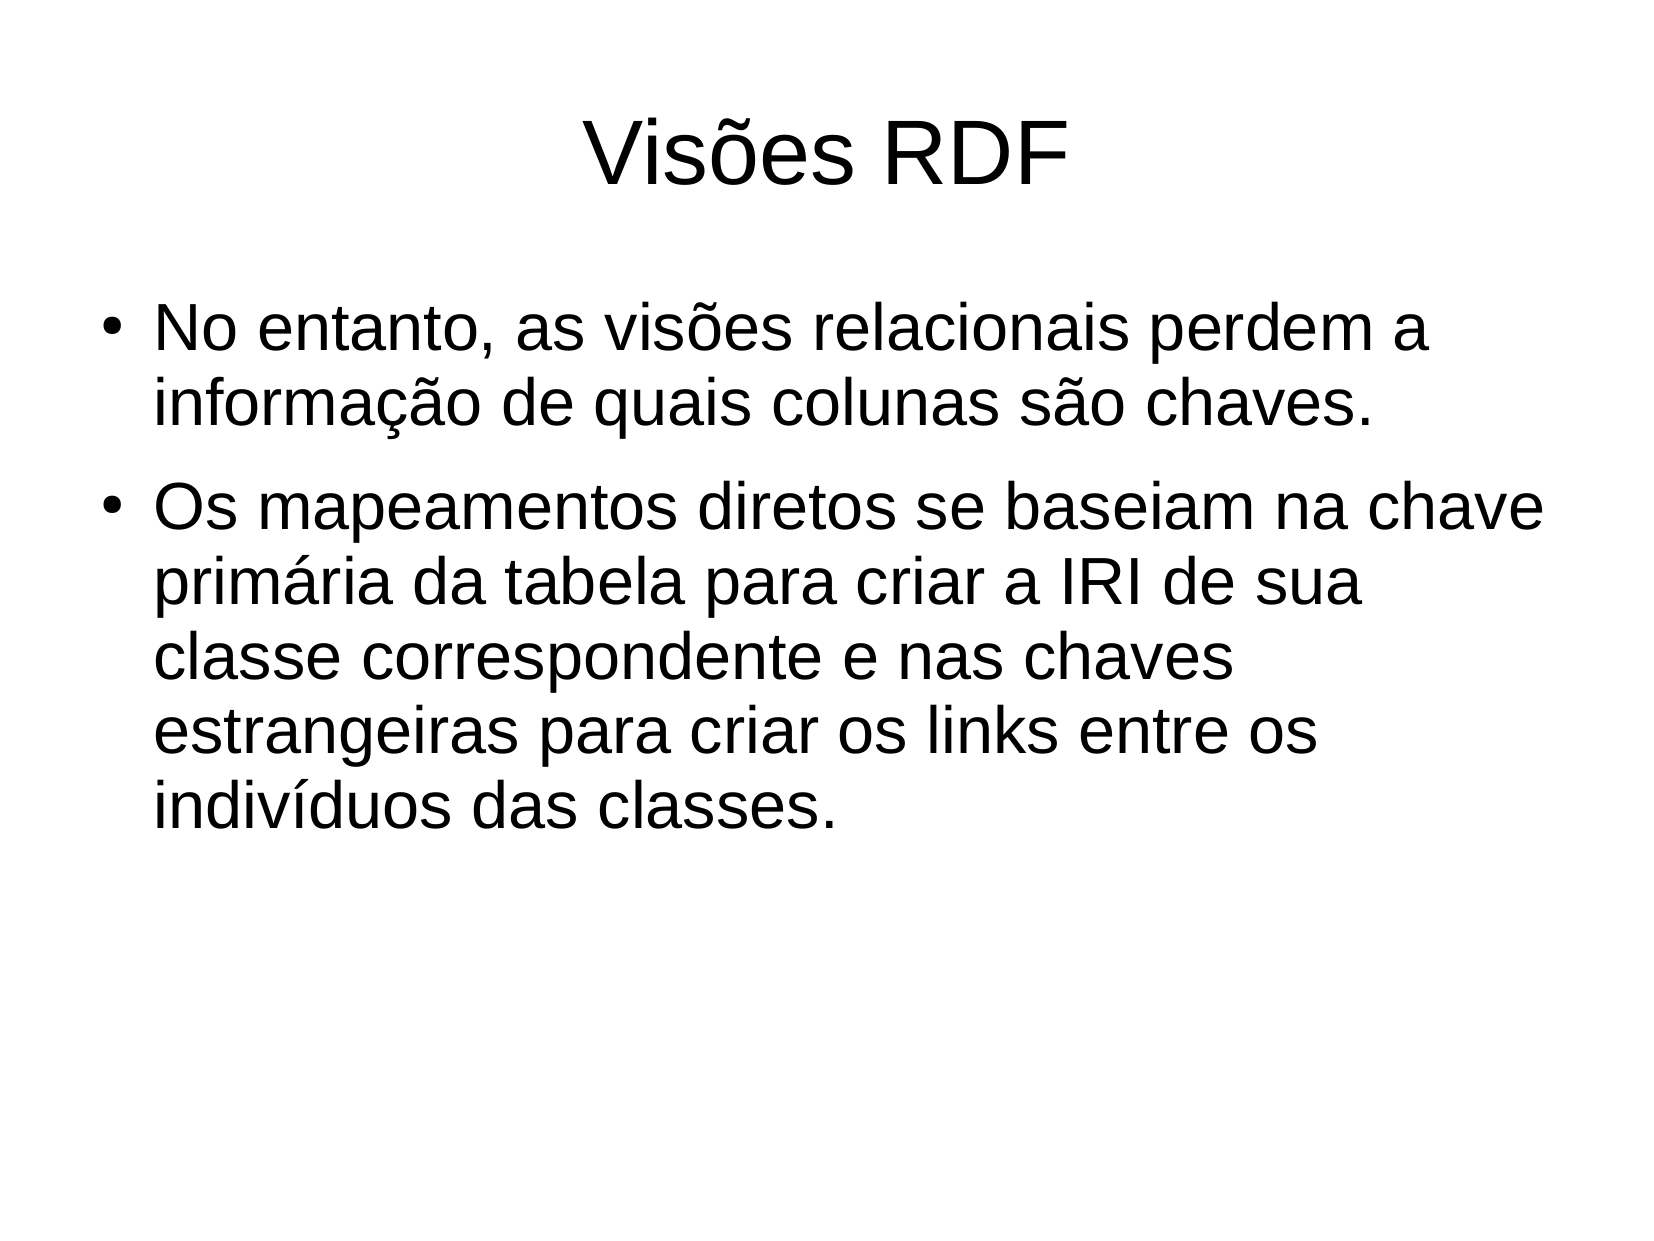

# Visões RDF
No entanto, as visões relacionais perdem a informação de quais colunas são chaves.
Os mapeamentos diretos se baseiam na chave primária da tabela para criar a IRI de sua classe correspondente e nas chaves estrangeiras para criar os links entre os indivíduos das classes.